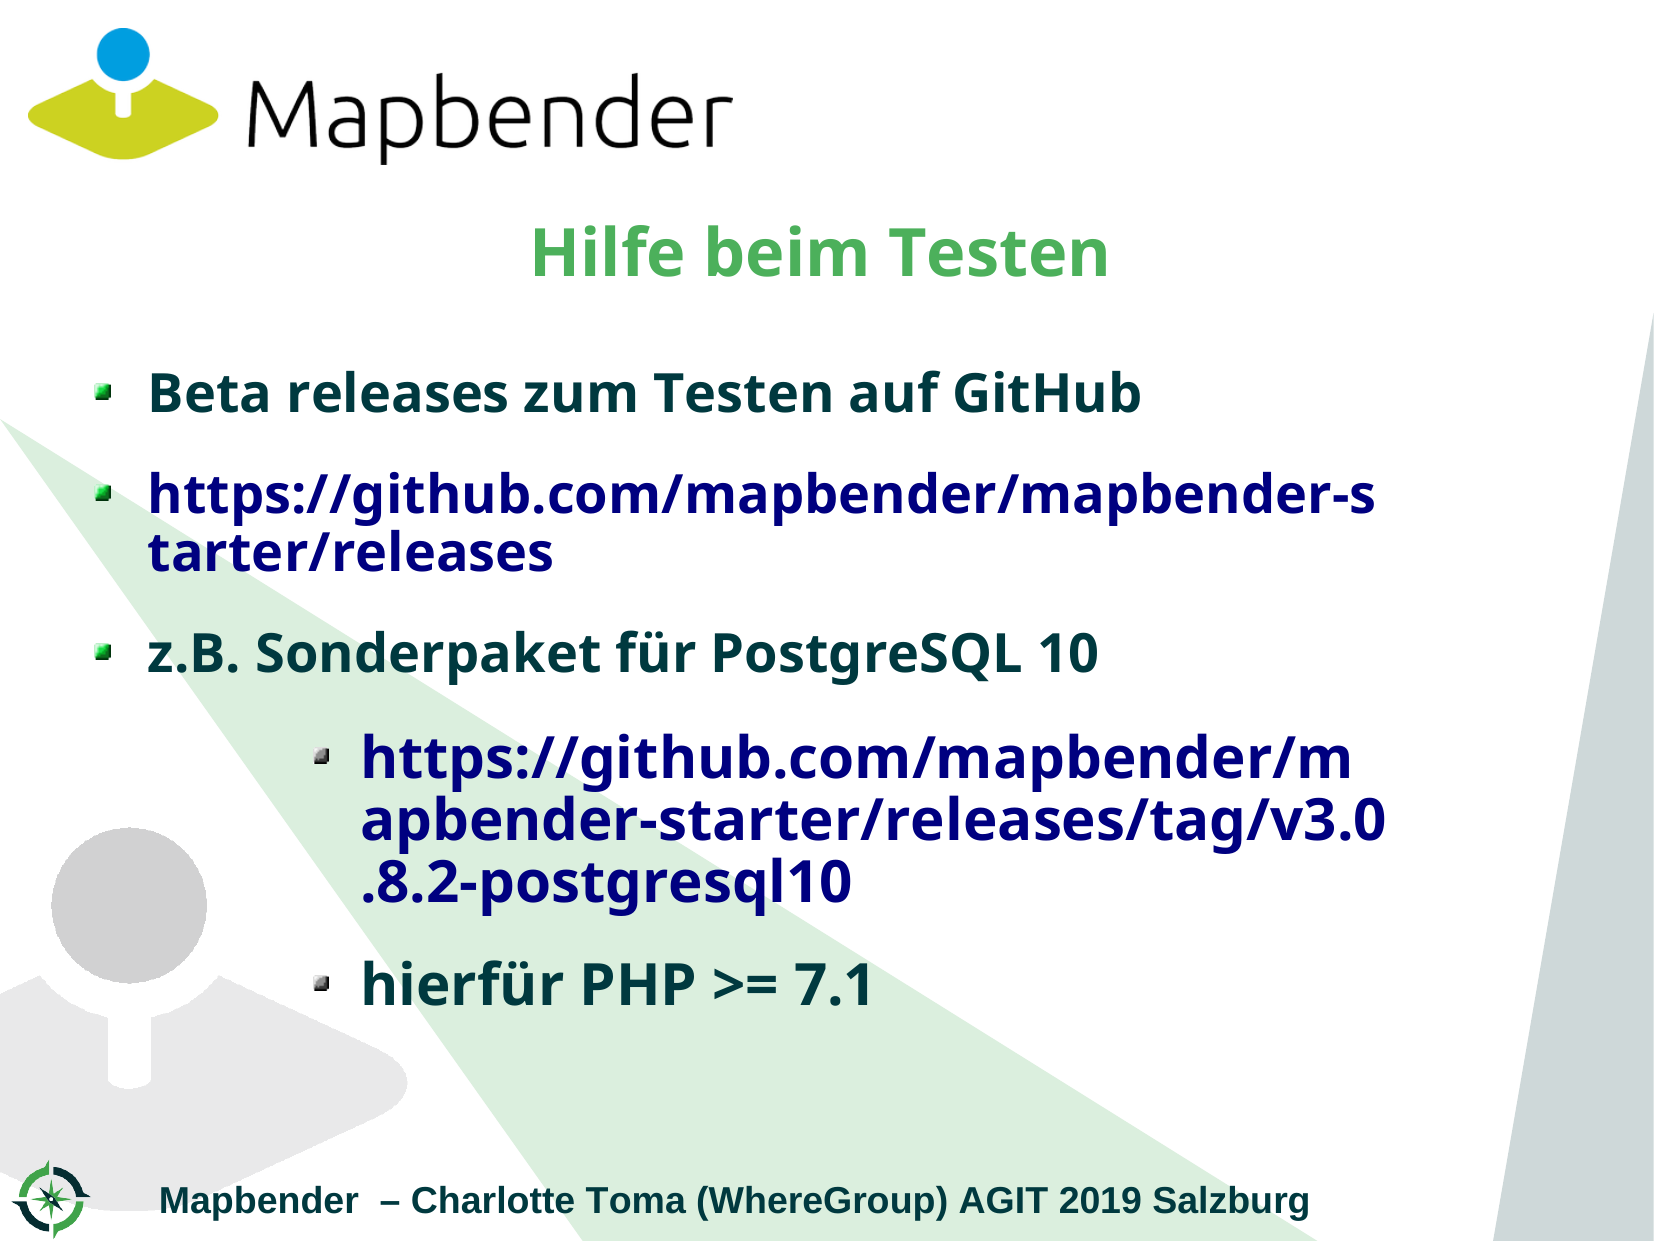

# Hilfe beim Testen
Beta releases zum Testen auf GitHub
https://github.com/mapbender/mapbender-starter/releases
z.B. Sonderpaket für PostgreSQL 10
https://github.com/mapbender/mapbender-starter/releases/tag/v3.0.8.2-postgresql10
hierfür PHP >= 7.1